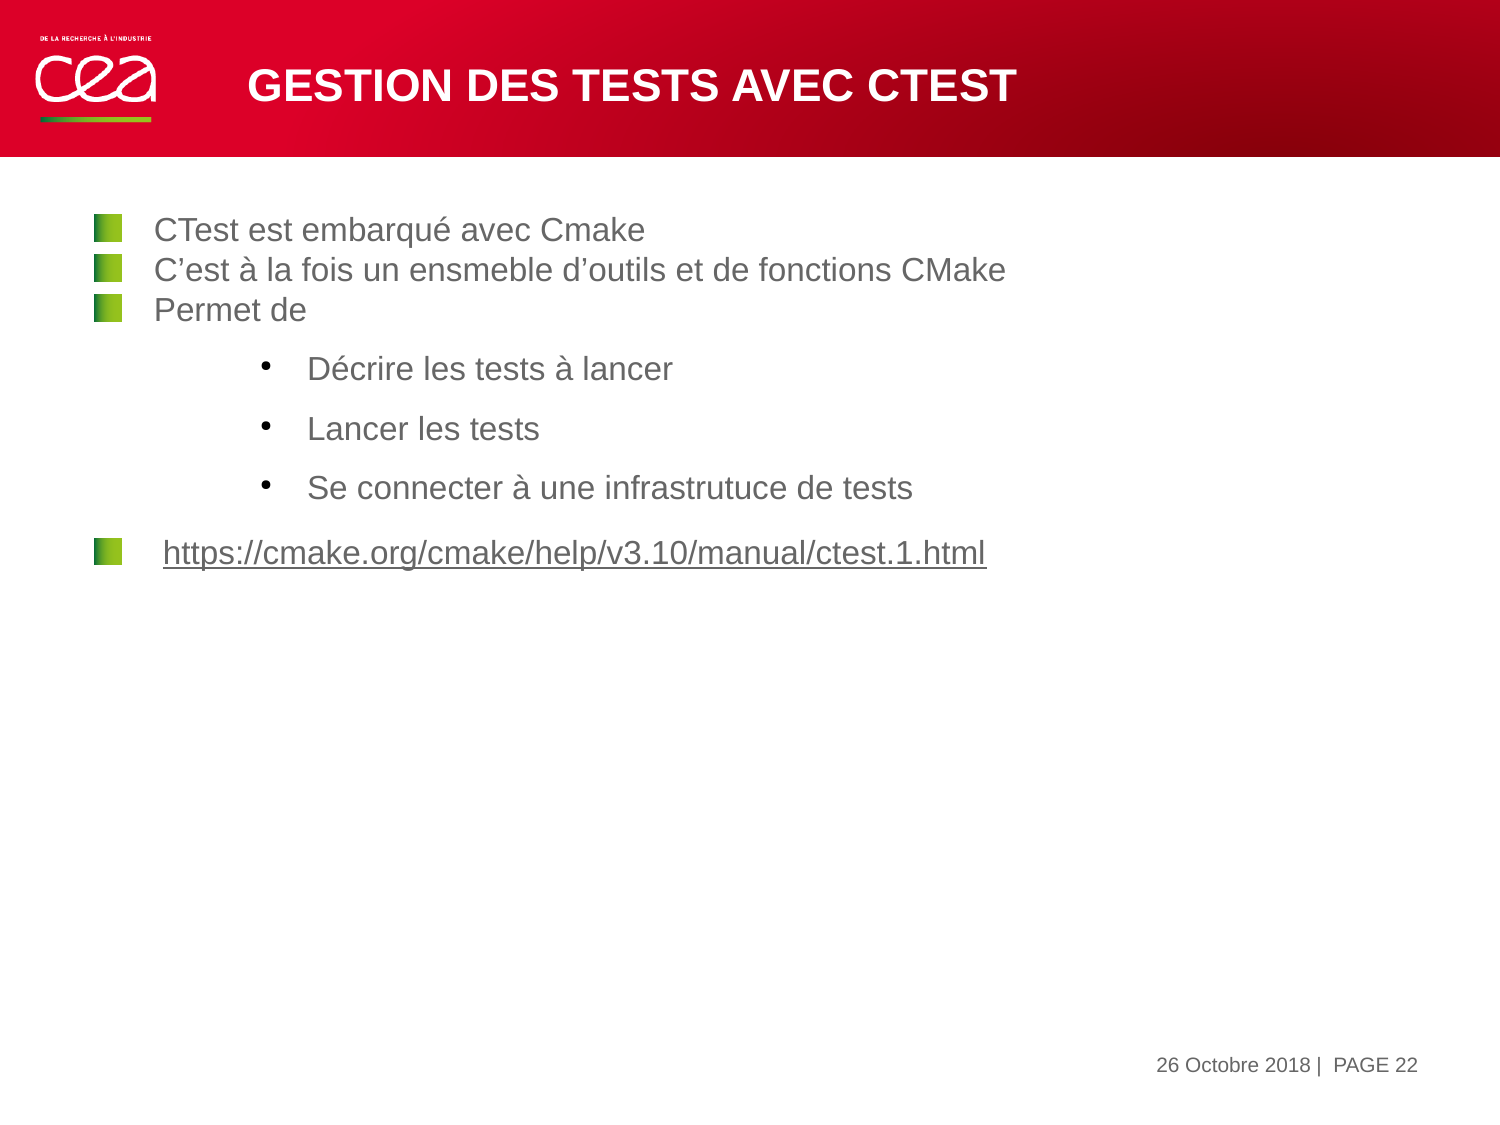

# gestion des tests avec CTest
CTest est embarqué avec Cmake
C’est à la fois un ensmeble d’outils et de fonctions CMake
Permet de
Décrire les tests à lancer
Lancer les tests
Se connecter à une infrastrutuce de tests
 https://cmake.org/cmake/help/v3.10/manual/ctest.1.html
| PAGE
26 Octobre 2018